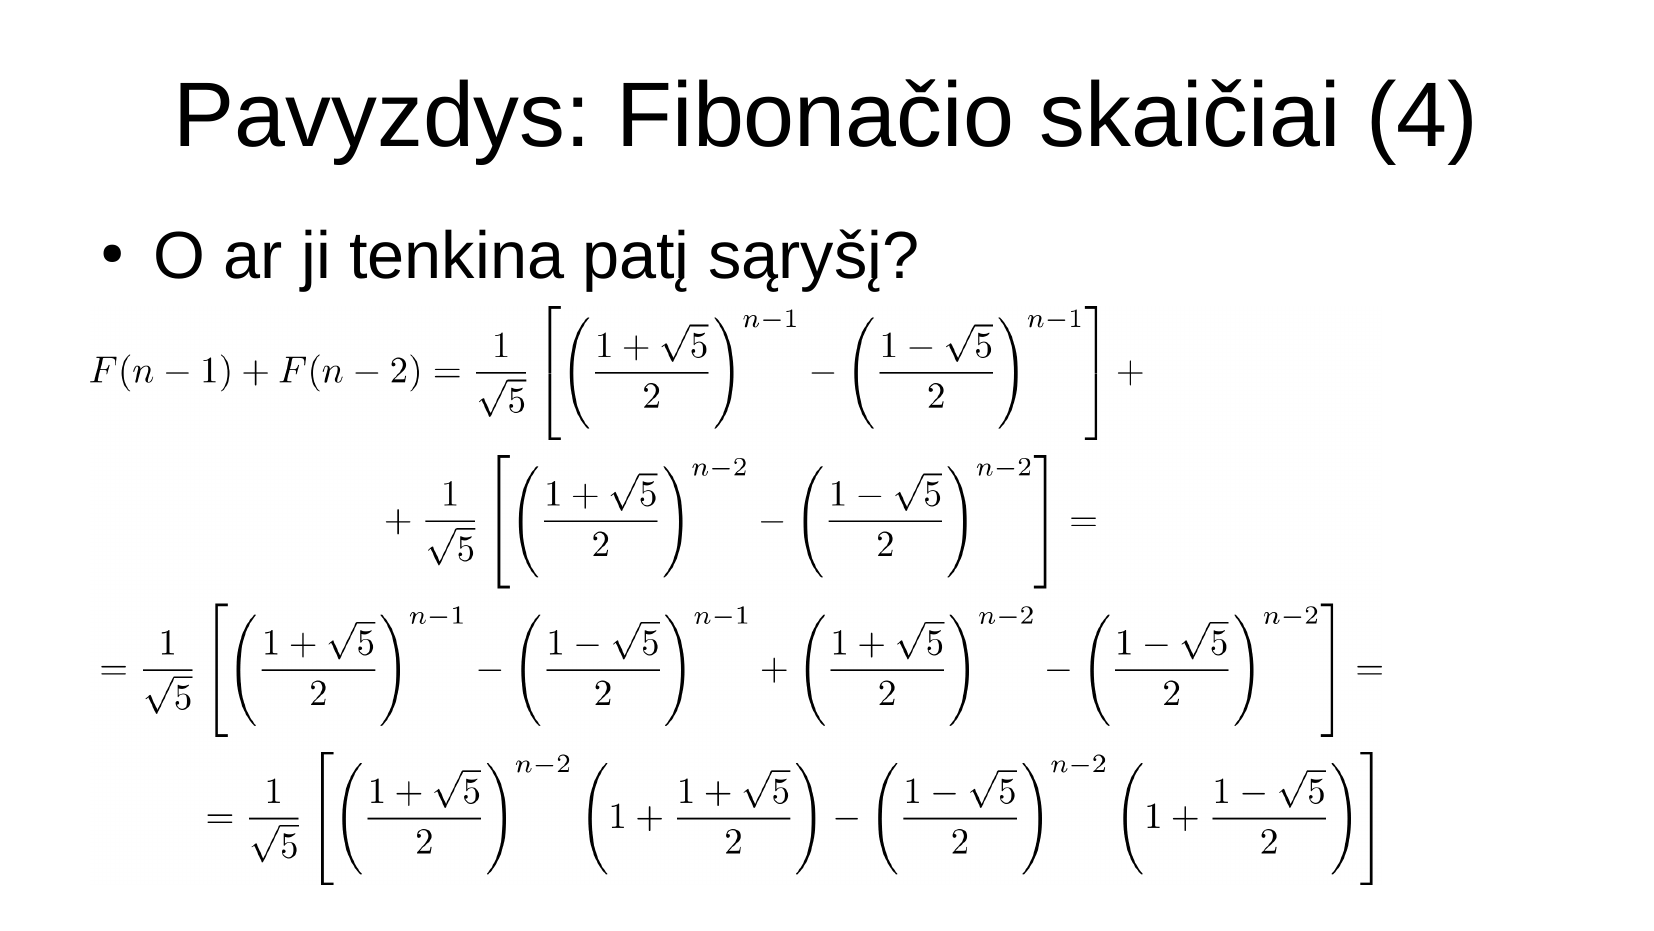

# Pavyzdys: Fibonačio skaičiai (4)
O ar ji tenkina patį sąryšį?